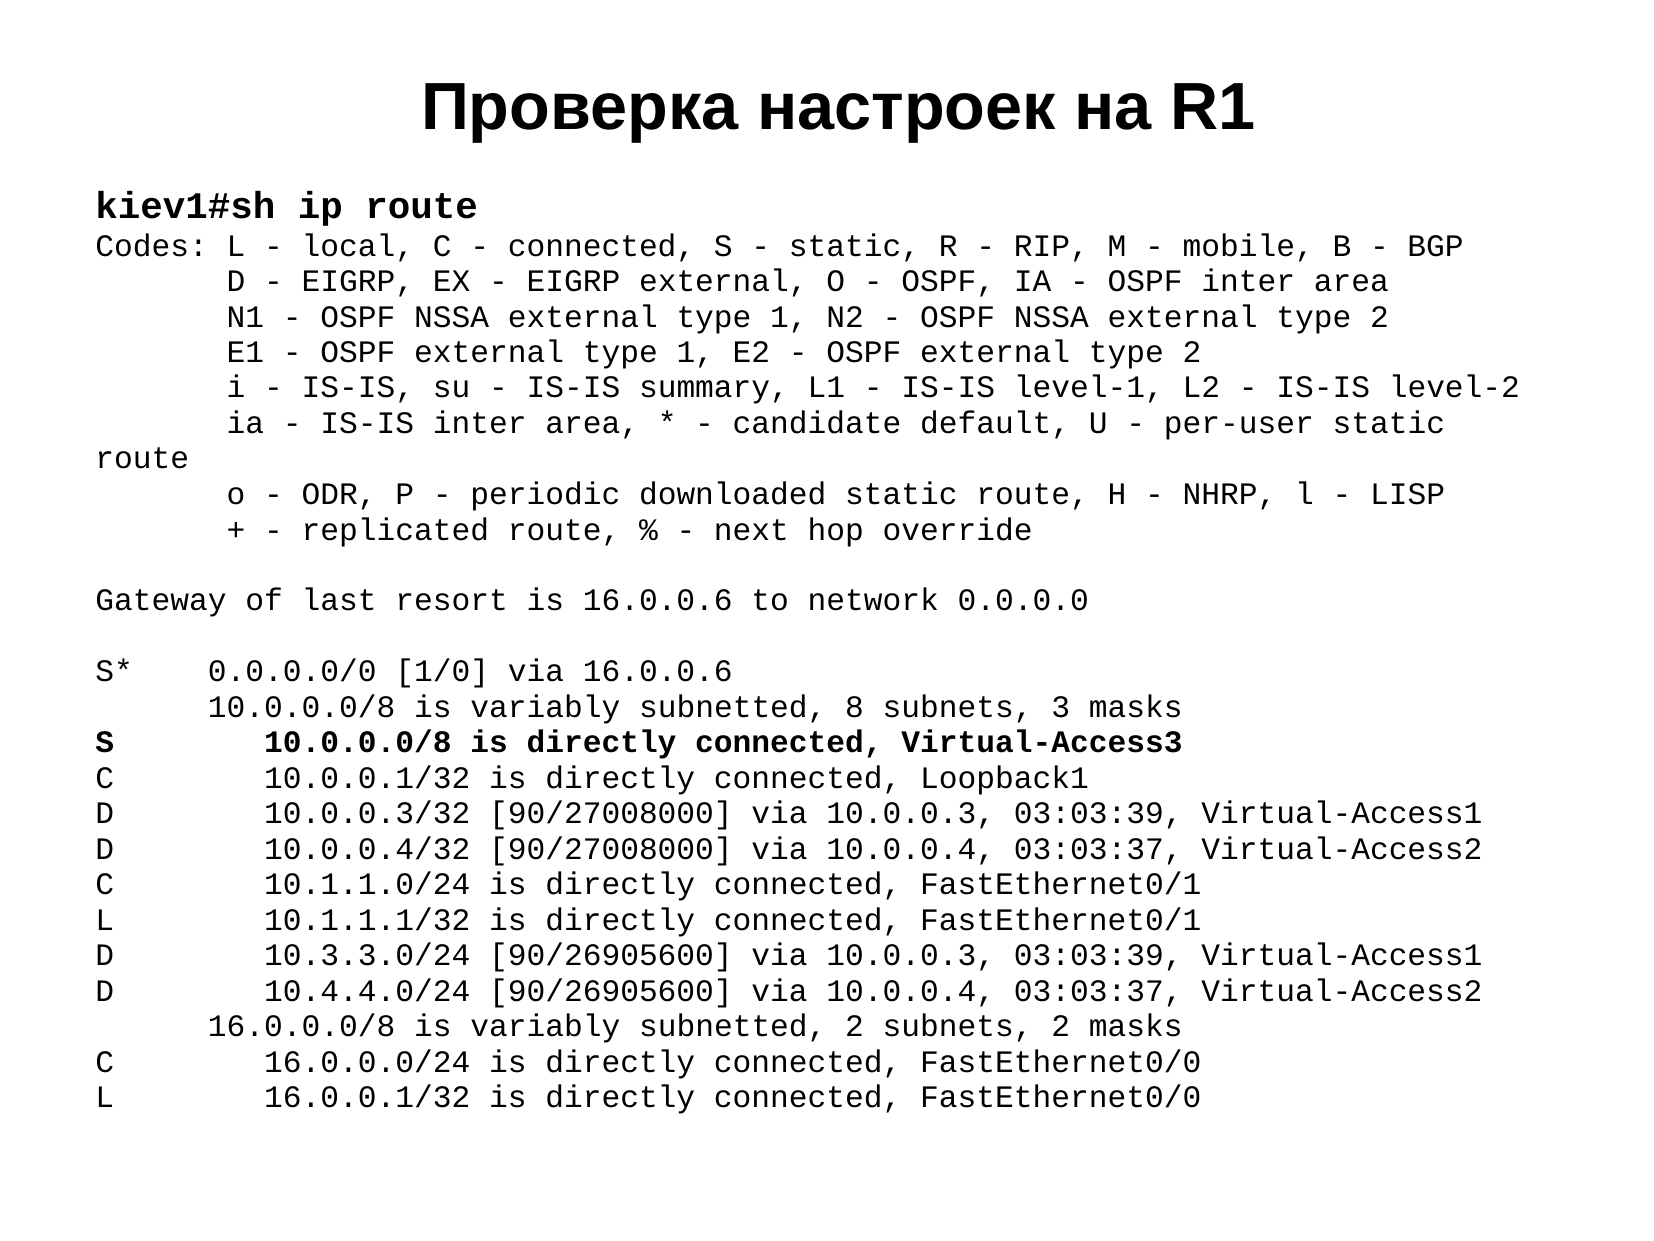

Проверка настроек на R1
# kiev1#sh ip route
Codes: L - local, C - connected, S - static, R - RIP, M - mobile, B - BGP
 D - EIGRP, EX - EIGRP external, O - OSPF, IA - OSPF inter area
 N1 - OSPF NSSA external type 1, N2 - OSPF NSSA external type 2
 E1 - OSPF external type 1, E2 - OSPF external type 2
 i - IS-IS, su - IS-IS summary, L1 - IS-IS level-1, L2 - IS-IS level-2
 ia - IS-IS inter area, * - candidate default, U - per-user static route
 o - ODR, P - periodic downloaded static route, H - NHRP, l - LISP
 + - replicated route, % - next hop override
Gateway of last resort is 16.0.0.6 to network 0.0.0.0
S* 0.0.0.0/0 [1/0] via 16.0.0.6
 10.0.0.0/8 is variably subnetted, 8 subnets, 3 masks
S 10.0.0.0/8 is directly connected, Virtual-Access3
C 10.0.0.1/32 is directly connected, Loopback1
D 10.0.0.3/32 [90/27008000] via 10.0.0.3, 03:03:39, Virtual-Access1
D 10.0.0.4/32 [90/27008000] via 10.0.0.4, 03:03:37, Virtual-Access2
C 10.1.1.0/24 is directly connected, FastEthernet0/1
L 10.1.1.1/32 is directly connected, FastEthernet0/1
D 10.3.3.0/24 [90/26905600] via 10.0.0.3, 03:03:39, Virtual-Access1
D 10.4.4.0/24 [90/26905600] via 10.0.0.4, 03:03:37, Virtual-Access2
 16.0.0.0/8 is variably subnetted, 2 subnets, 2 masks
C 16.0.0.0/24 is directly connected, FastEthernet0/0
L 16.0.0.1/32 is directly connected, FastEthernet0/0